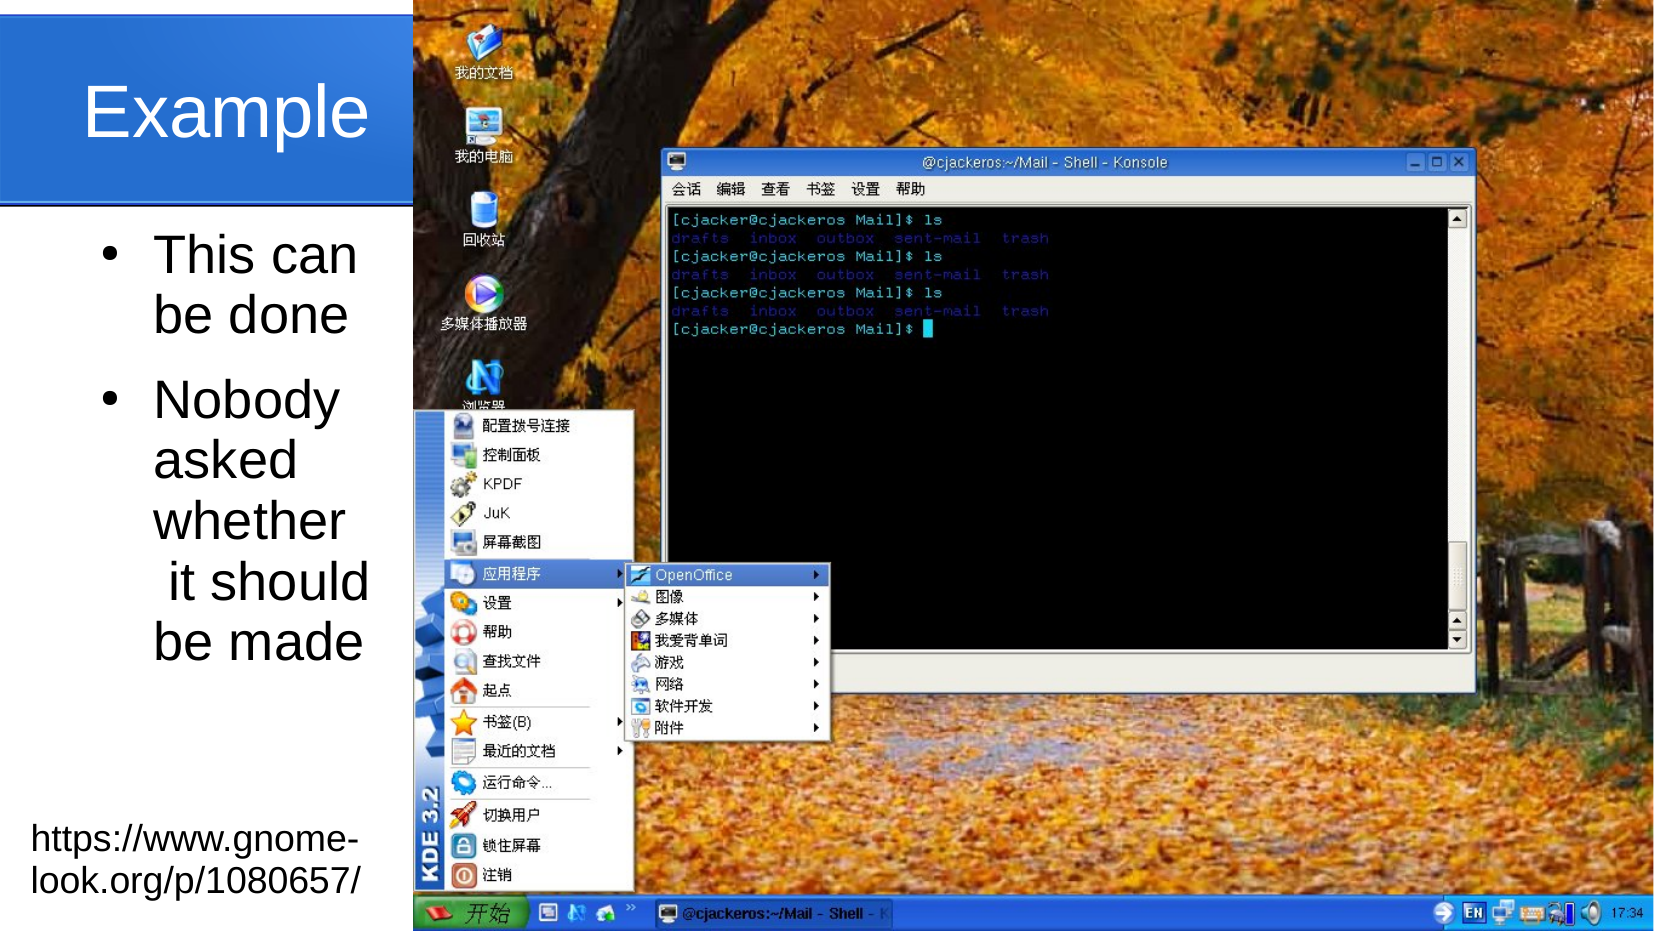

# Example
This can be done
Nobody asked whether
 it should be made
https://www.gnome-look.org/p/1080657/
42